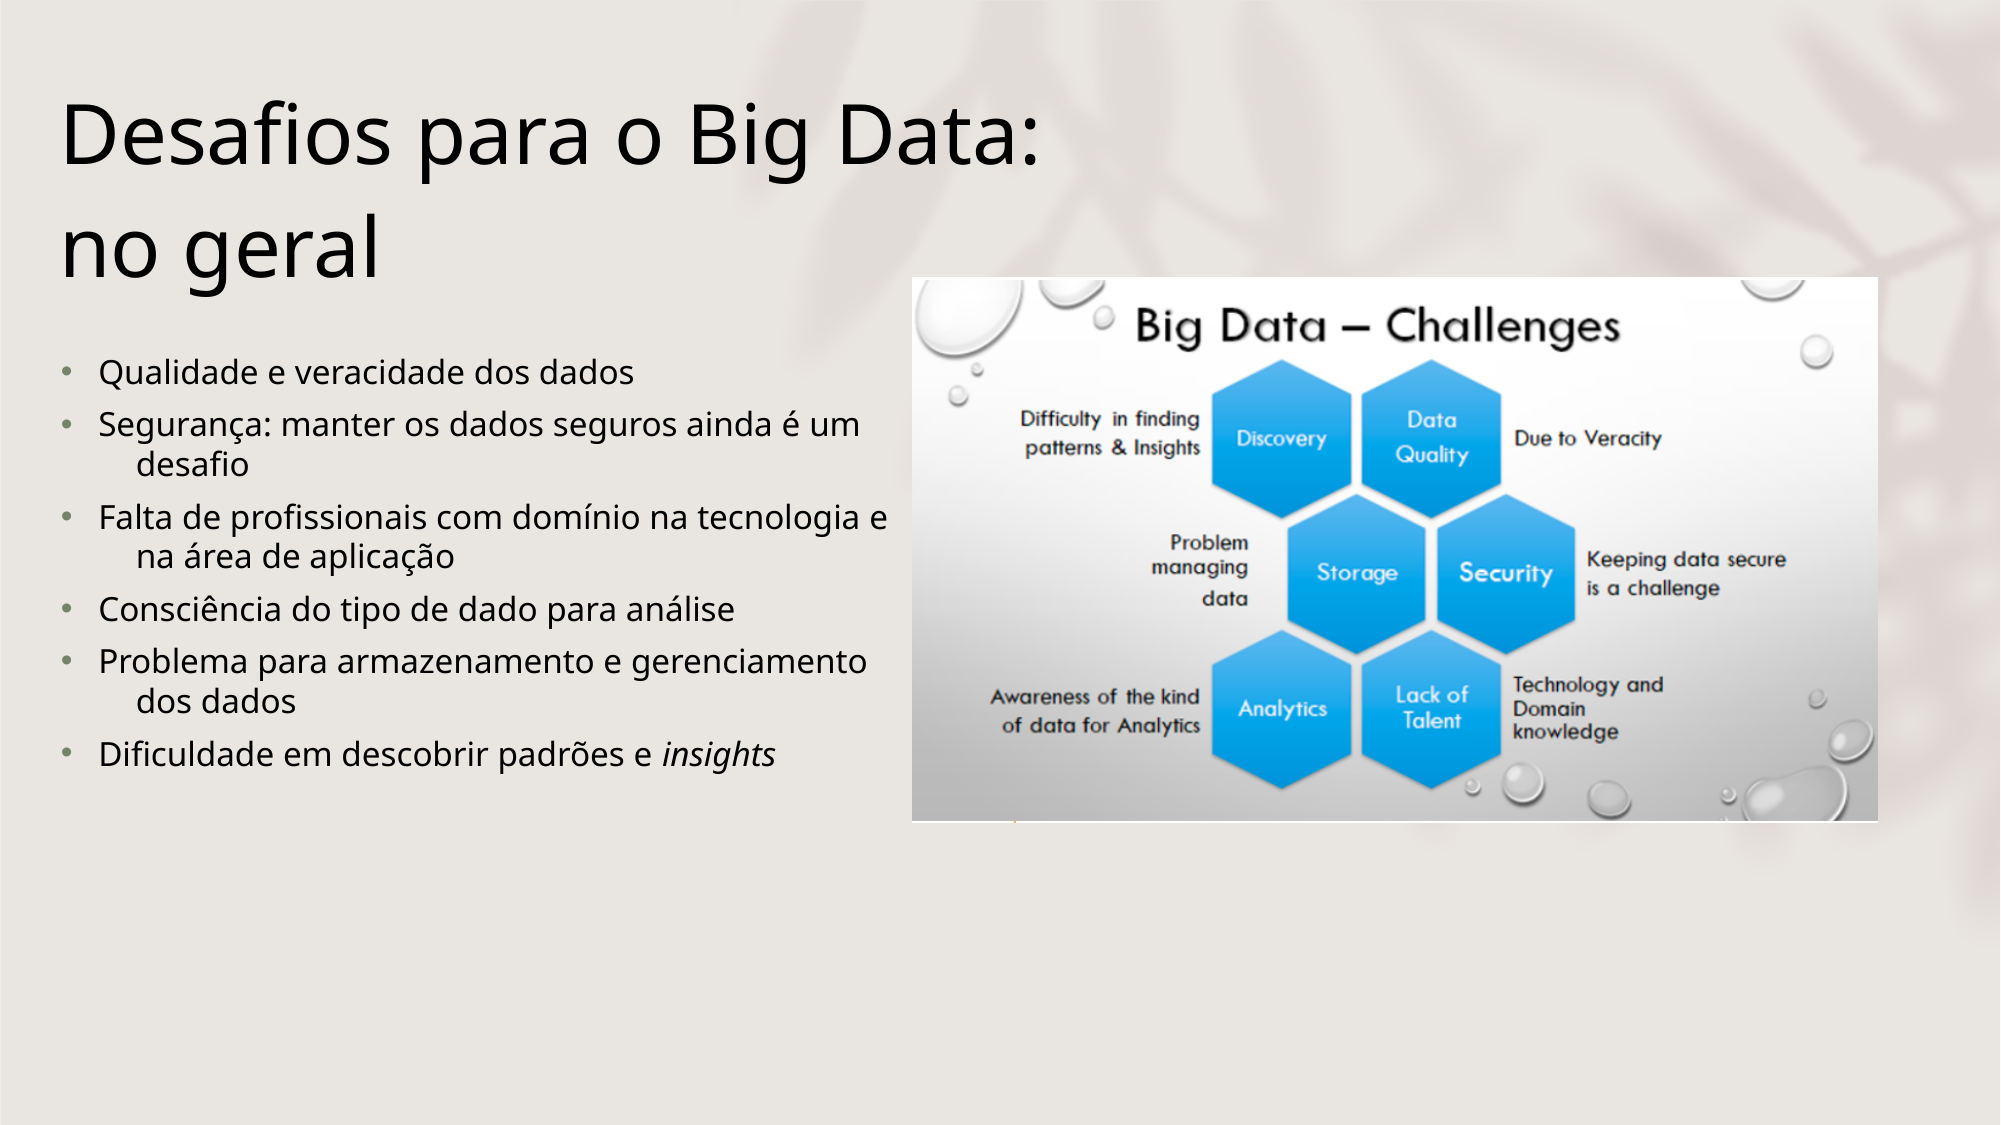

Desafios para o Big Data:
no geral
Qualidade e veracidade dos dados
Segurança: manter os dados seguros ainda é um desafio
Falta de profissionais com domínio na tecnologia e na área de aplicação
Consciência do tipo de dado para análise
Problema para armazenamento e gerenciamento dos dados
Dificuldade em descobrir padrões e insights